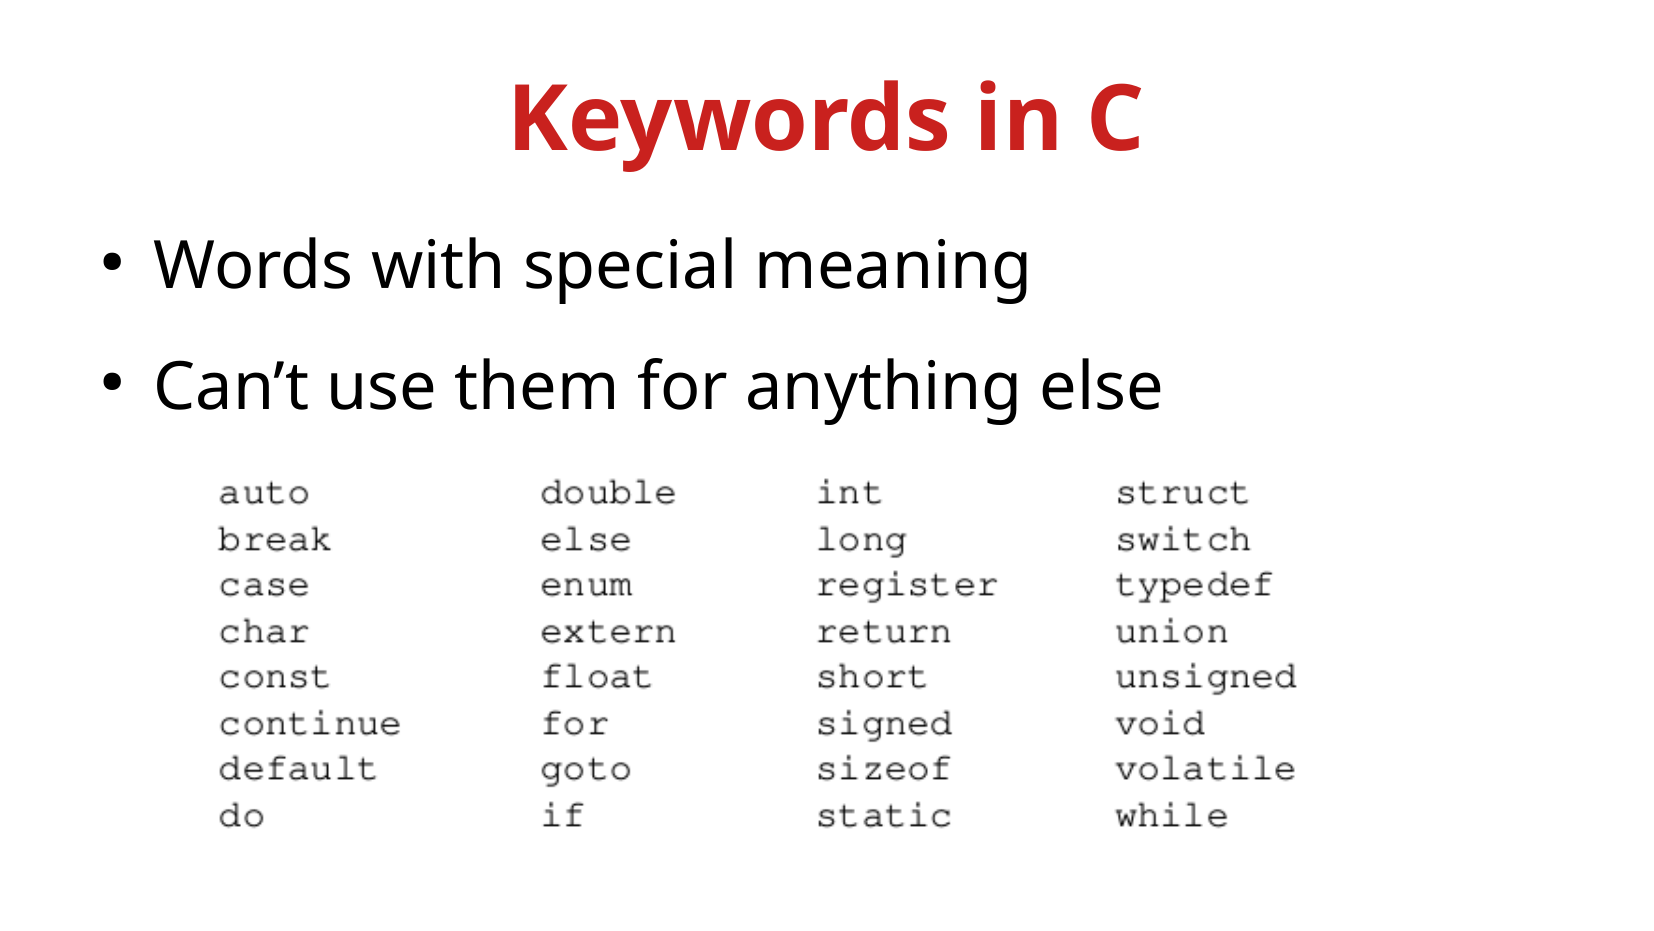

# Keywords in C
Words with special meaning
Can’t use them for anything else